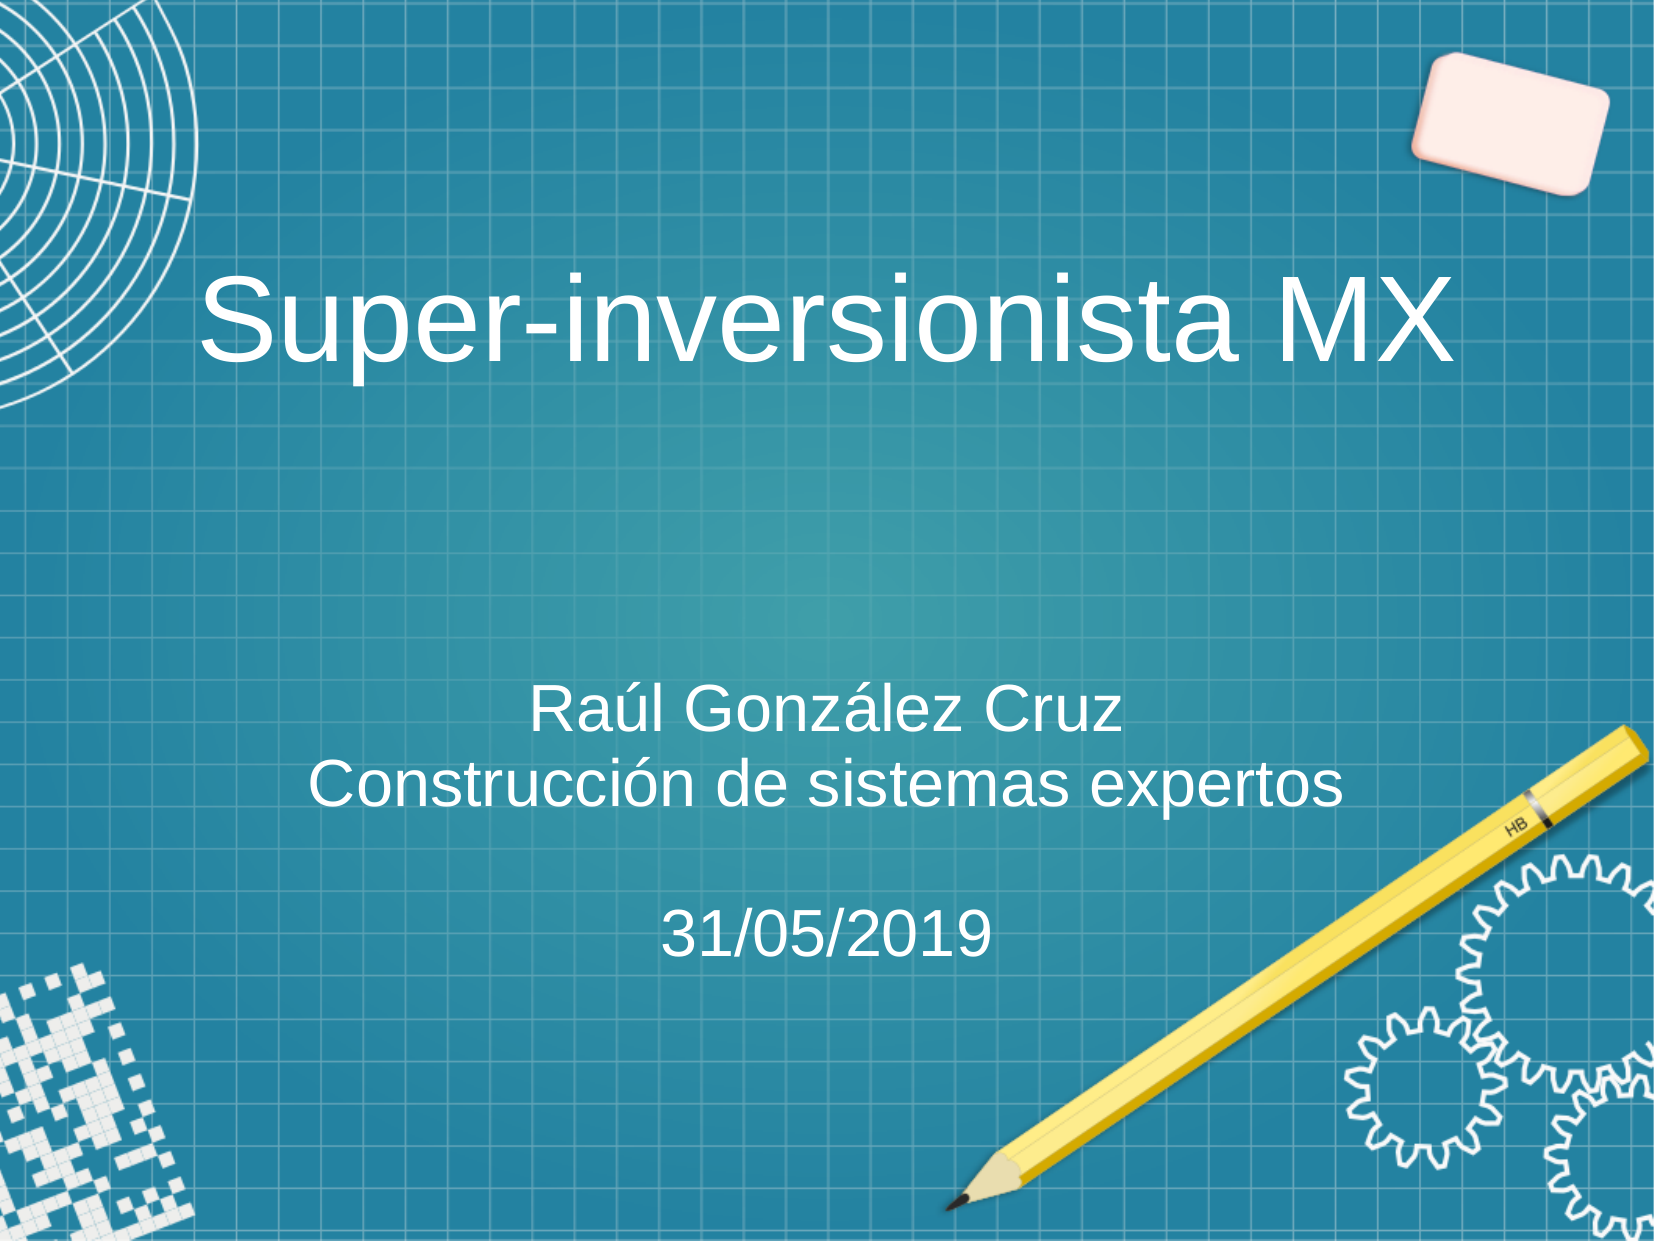

# Super-inversionista MX
Raúl González Cruz
Construcción de sistemas expertos
31/05/2019